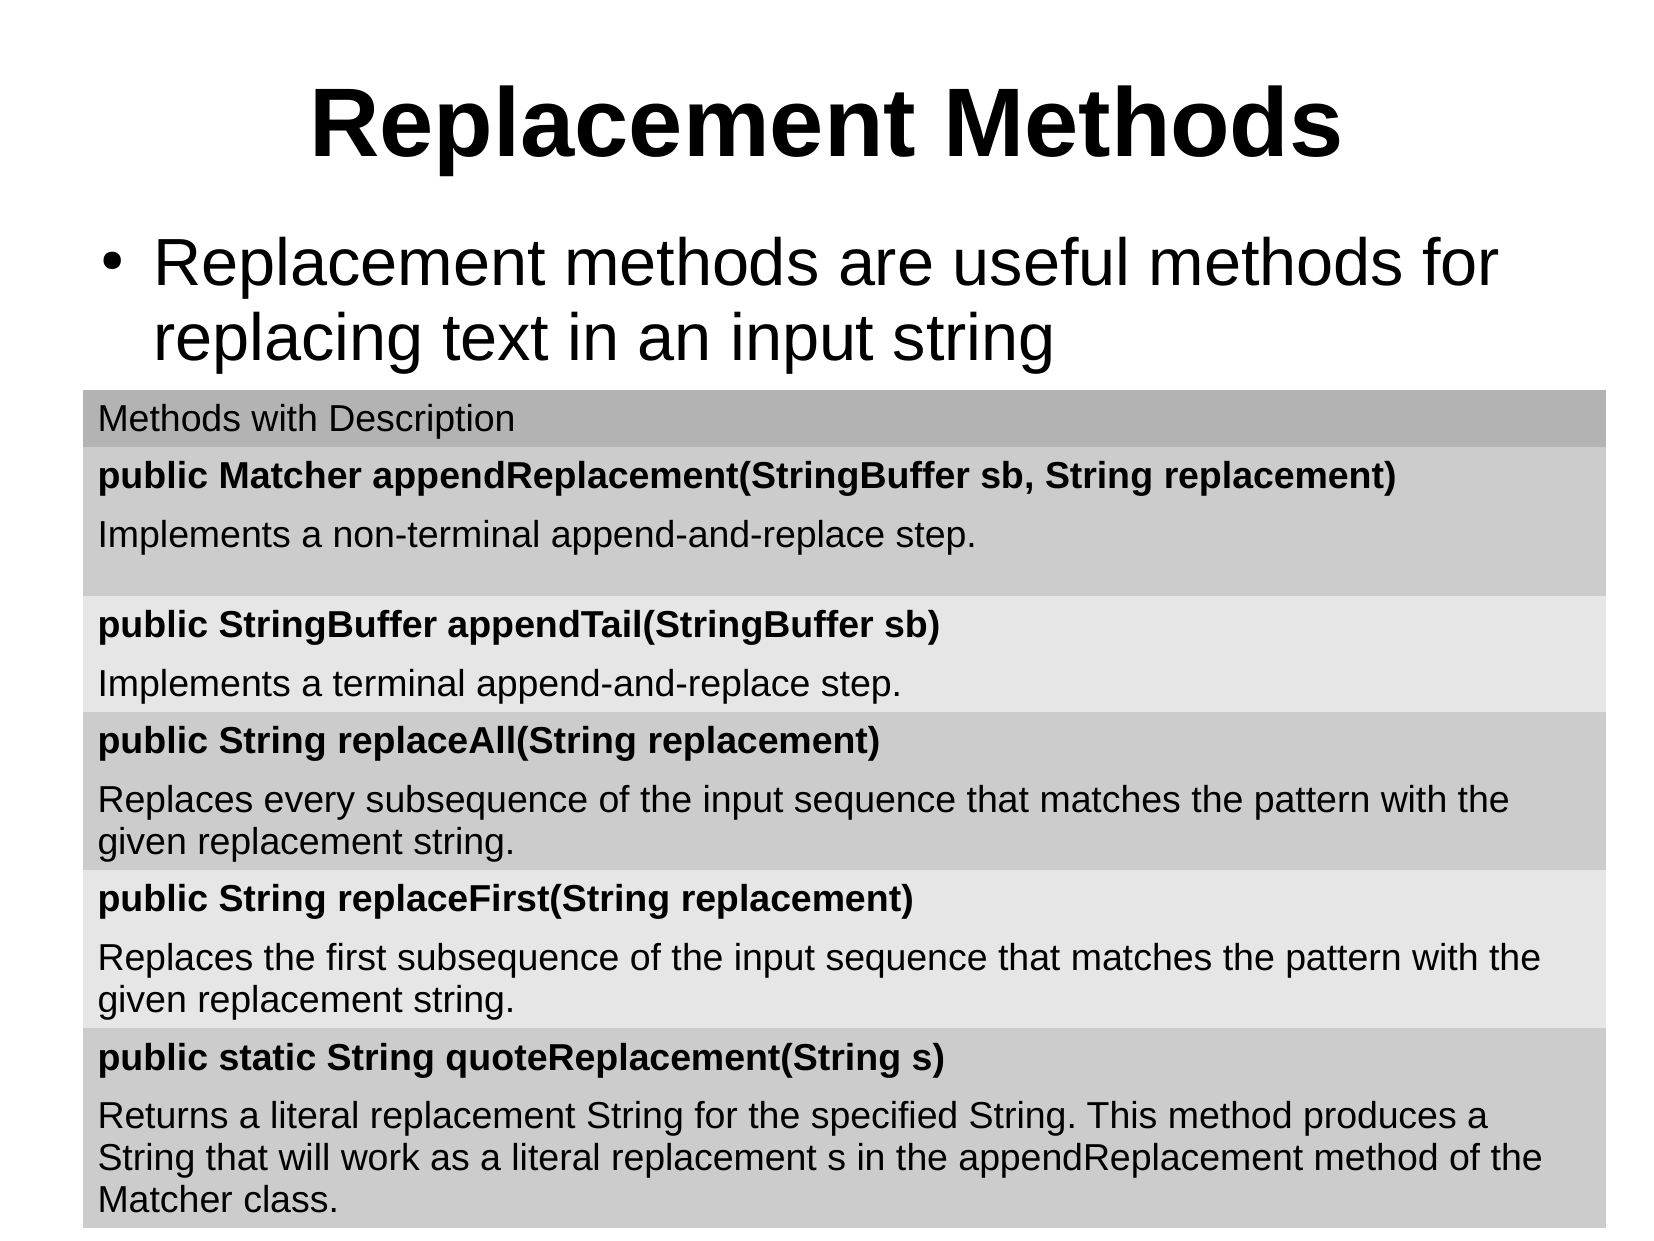

# Replacement Methods
Replacement methods are useful methods for replacing text in an input string
| Methods with Description |
| --- |
| public Matcher appendReplacement(StringBuffer sb, String replacement) Implements a non-terminal append-and-replace step. |
| public StringBuffer appendTail(StringBuffer sb) Implements a terminal append-and-replace step. |
| public String replaceAll(String replacement) Replaces every subsequence of the input sequence that matches the pattern with the given replacement string. |
| public String replaceFirst(String replacement) Replaces the first subsequence of the input sequence that matches the pattern with the given replacement string. |
| public static String quoteReplacement(String s) Returns a literal replacement String for the specified String. This method produces a String that will work as a literal replacement s in the appendReplacement method of the Matcher class. |